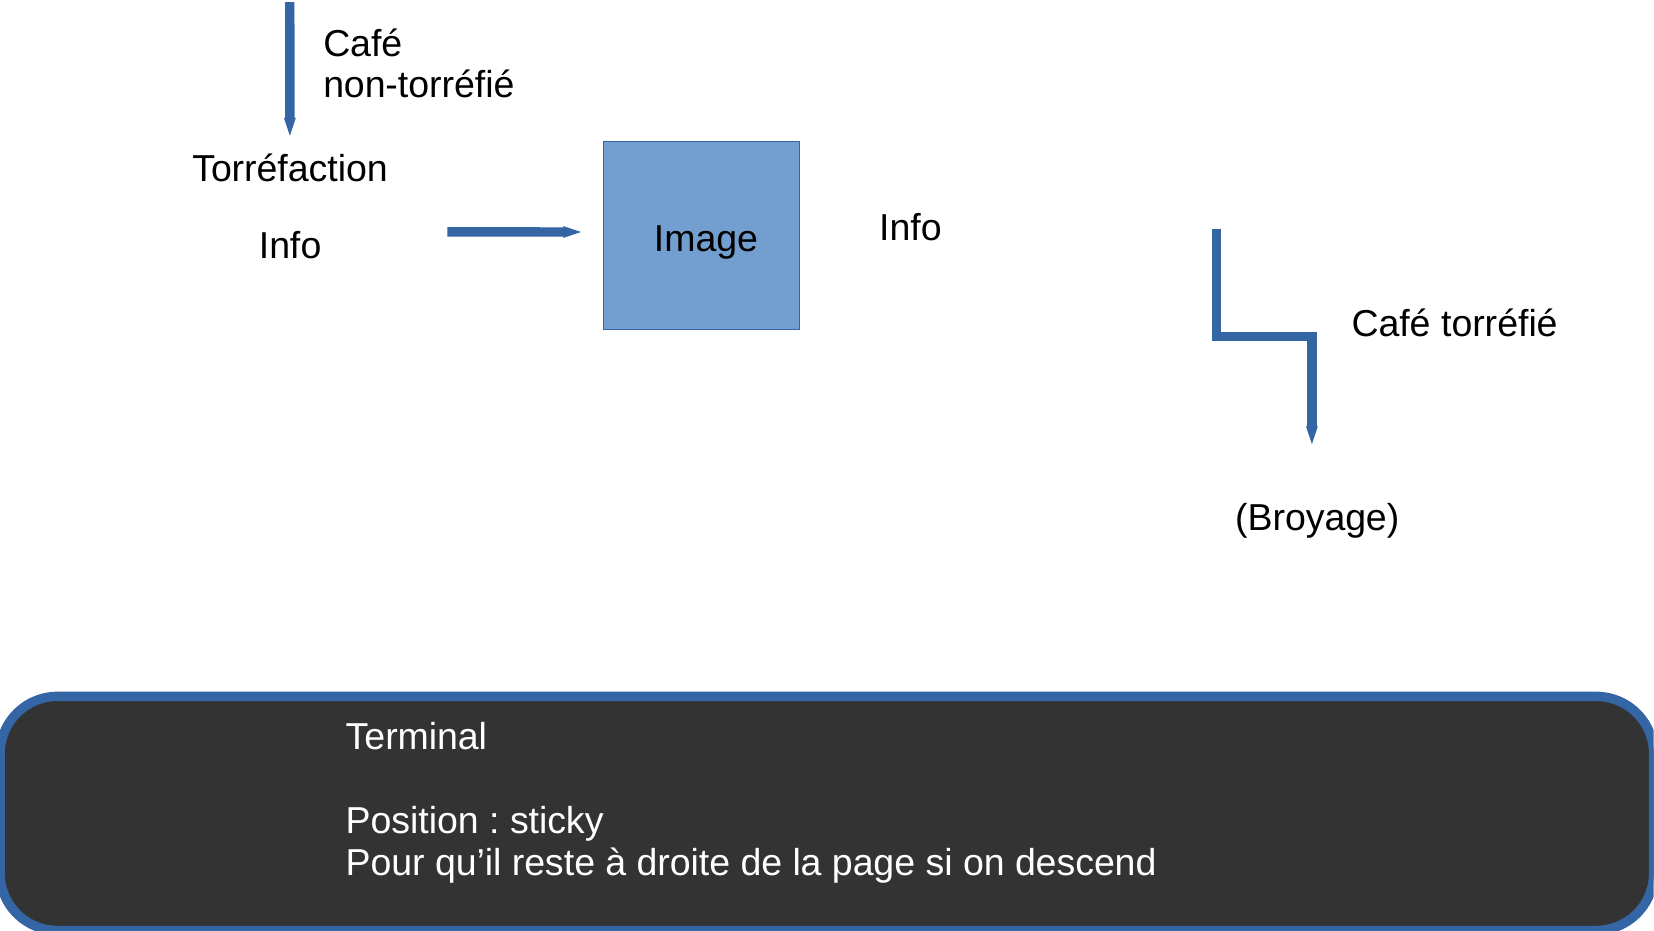

Café
non-torréfié
Torréfaction
Info
Image
Info
Café torréfié
(Broyage)
Terminal
Position : sticky
Pour qu’il reste à droite de la page si on descend